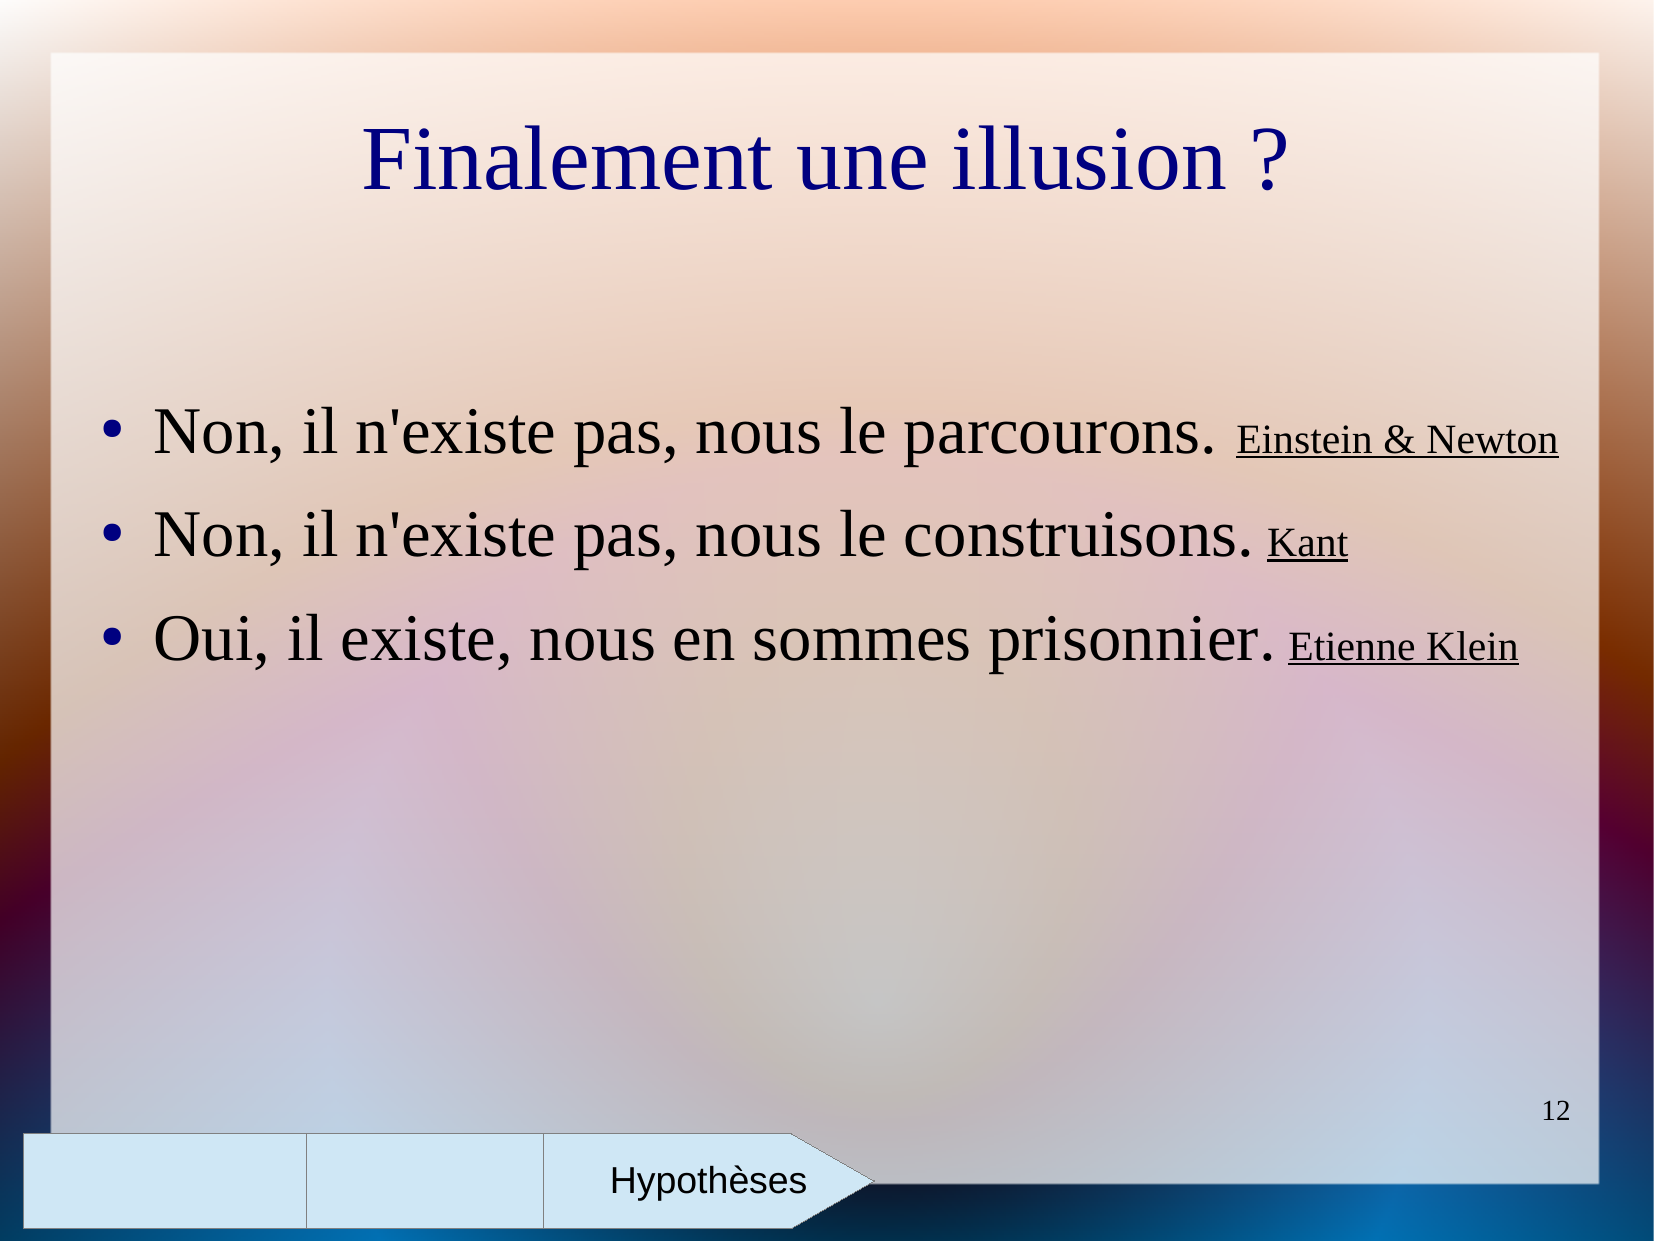

# Finalement une illusion ?
Non, il n'existe pas, nous le parcourons. Einstein & Newton
Non, il n'existe pas, nous le construisons. Kant
Oui, il existe, nous en sommes prisonnier. Etienne Klein
12
Hypothèses